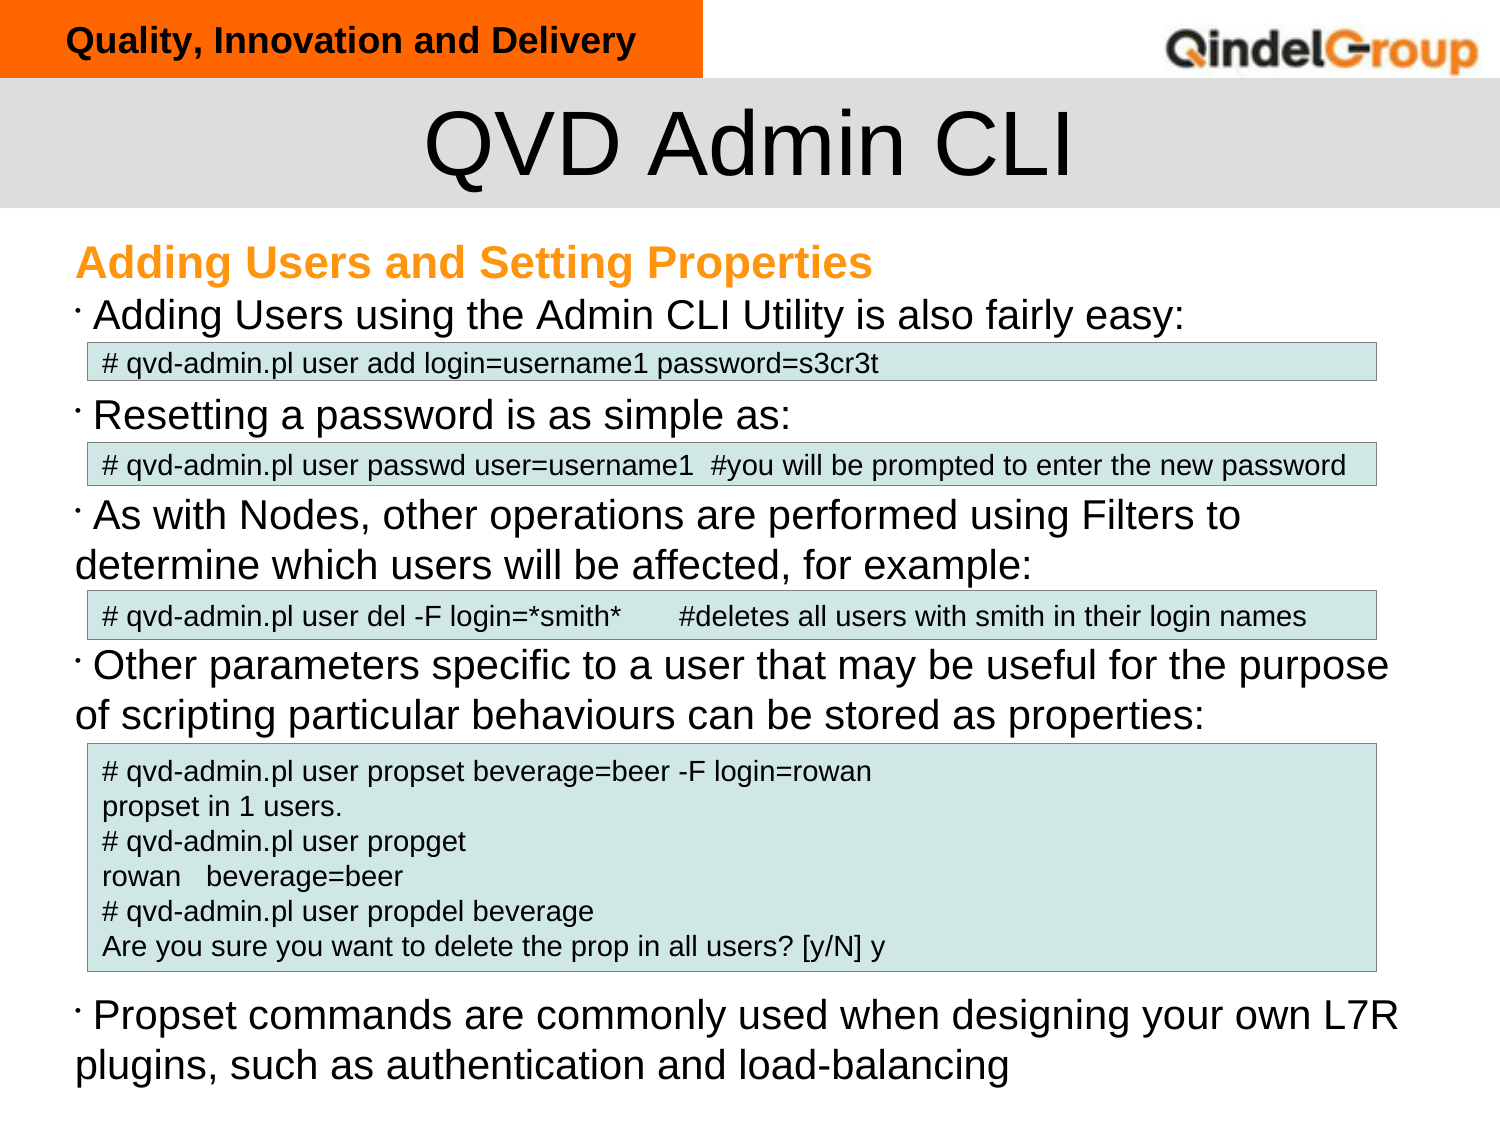

# QVD Admin CLI
Adding Users and Setting Properties
 Adding Users using the Admin CLI Utility is also fairly easy:
 Resetting a password is as simple as:
 As with Nodes, other operations are performed using Filters to determine which users will be affected, for example:
 Other parameters specific to a user that may be useful for the purpose of scripting particular behaviours can be stored as properties:
 Propset commands are commonly used when designing your own L7R plugins, such as authentication and load-balancing
# qvd-admin.pl user add login=username1 password=s3cr3t
# qvd-admin.pl user passwd user=username1 #you will be prompted to enter the new password
# qvd-admin.pl user del -F login=*smith* #deletes all users with smith in their login names
# qvd-admin.pl user propset beverage=beer -F login=rowan
propset in 1 users.
# qvd-admin.pl user propget
rowan beverage=beer
# qvd-admin.pl user propdel beverage
Are you sure you want to delete the prop in all users? [y/N] y